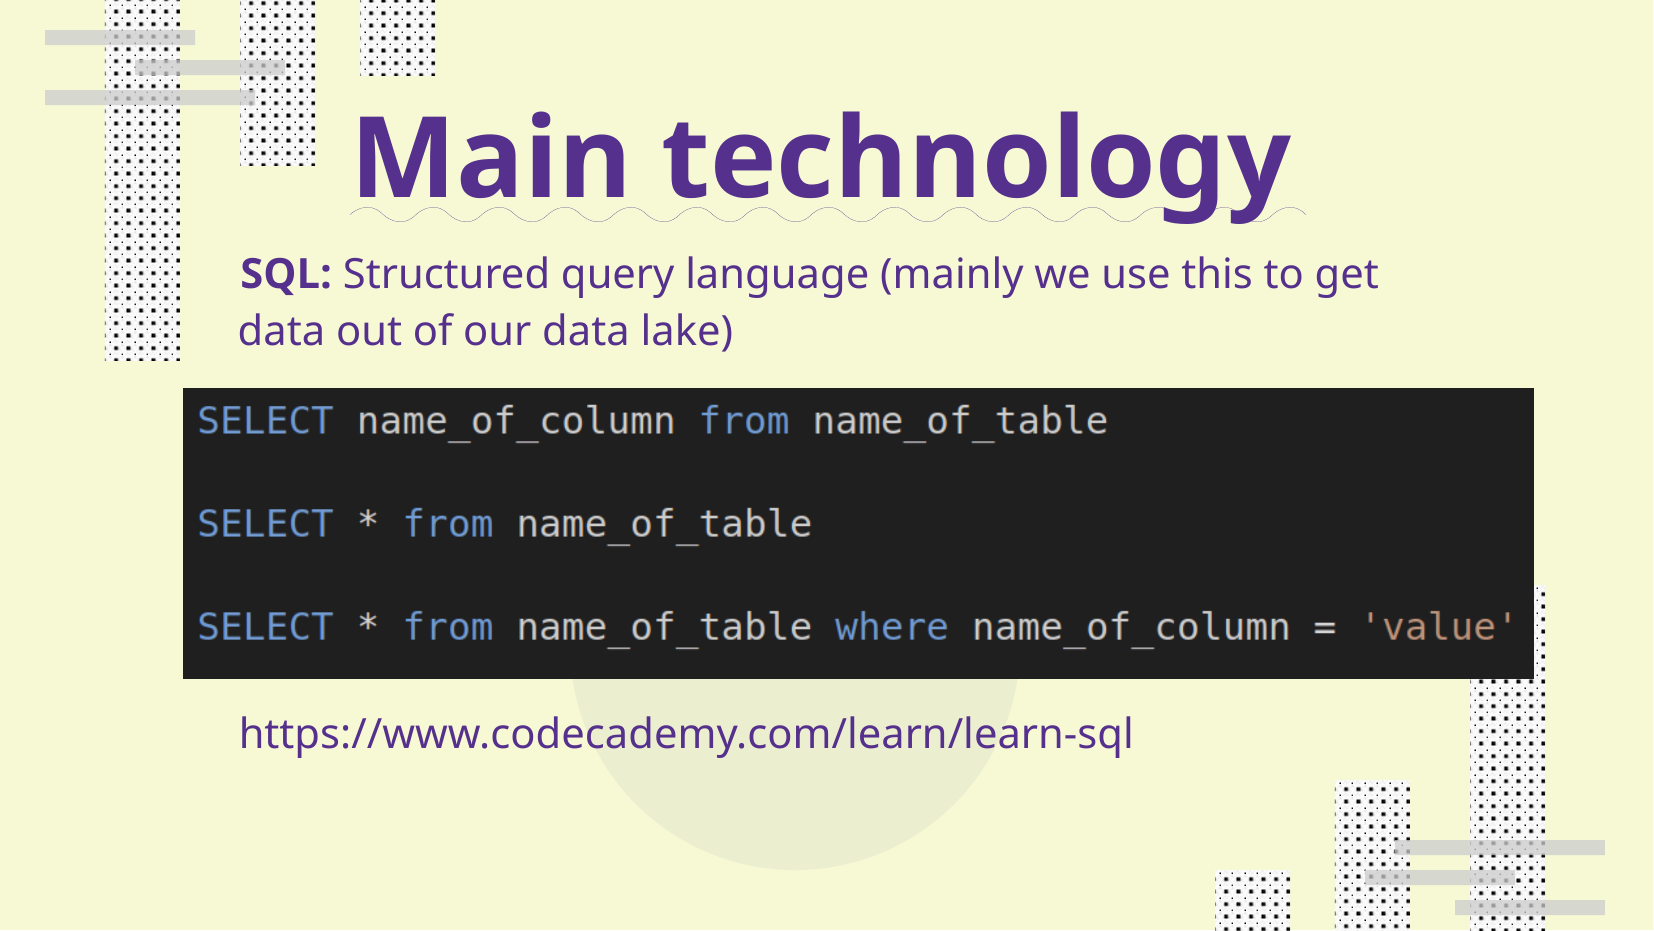

# Main technology
SQL: Structured query language (mainly we use this to get data out of our data lake)
https://www.codecademy.com/learn/learn-sql